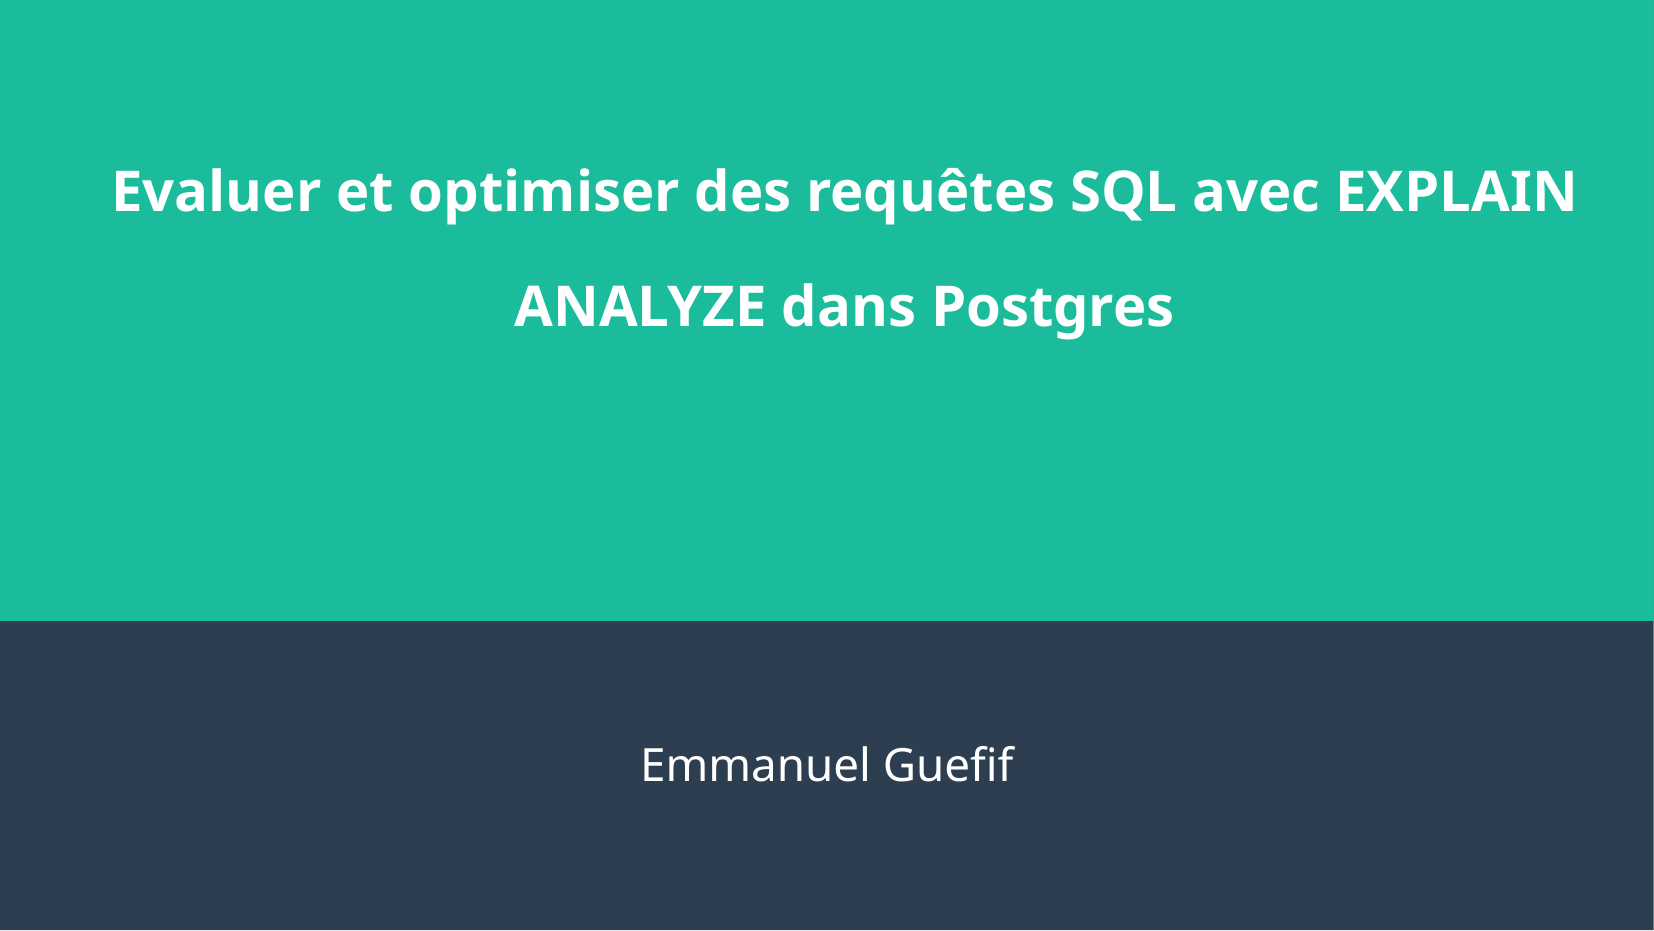

# Evaluer et optimiser des requêtes SQL avec EXPLAIN ANALYZE dans Postgres
Emmanuel Guefif